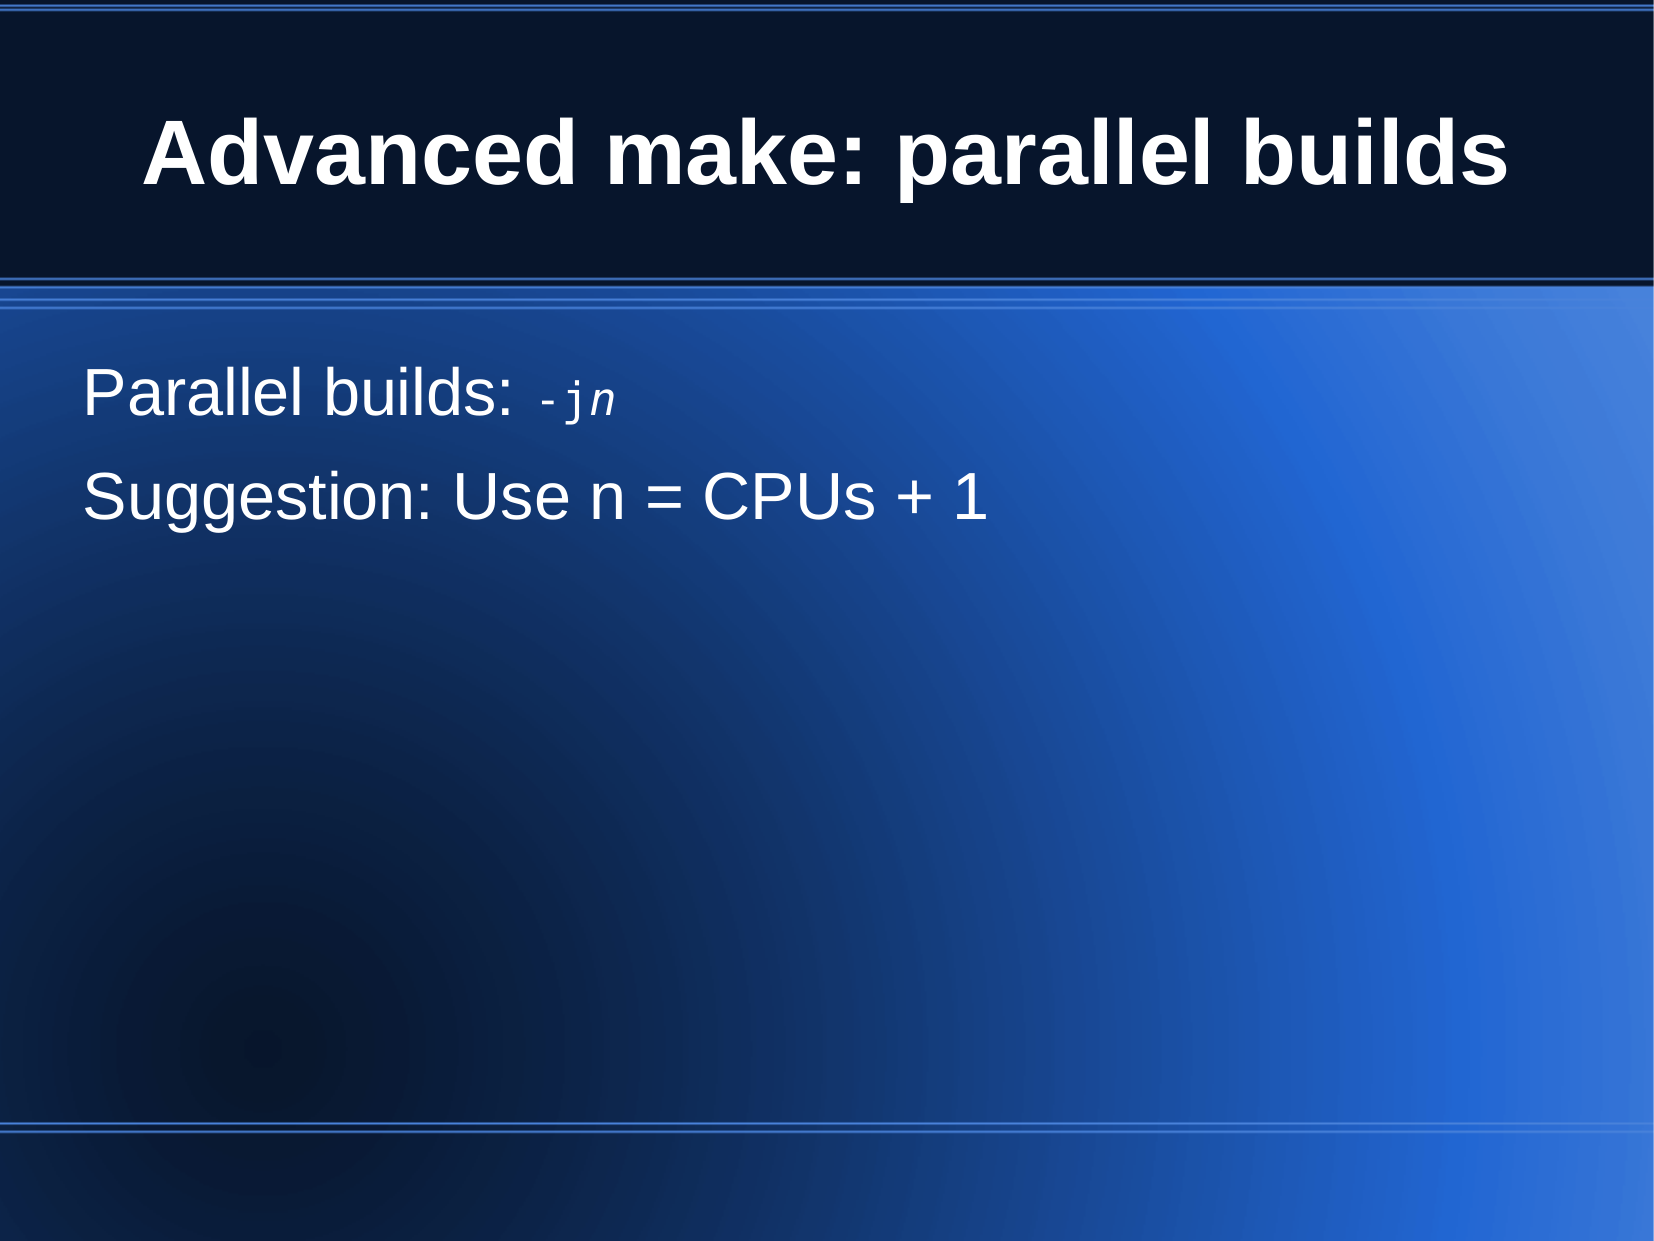

# Advanced make: parallel builds
Parallel builds: -jn
Suggestion: Use n = CPUs + 1